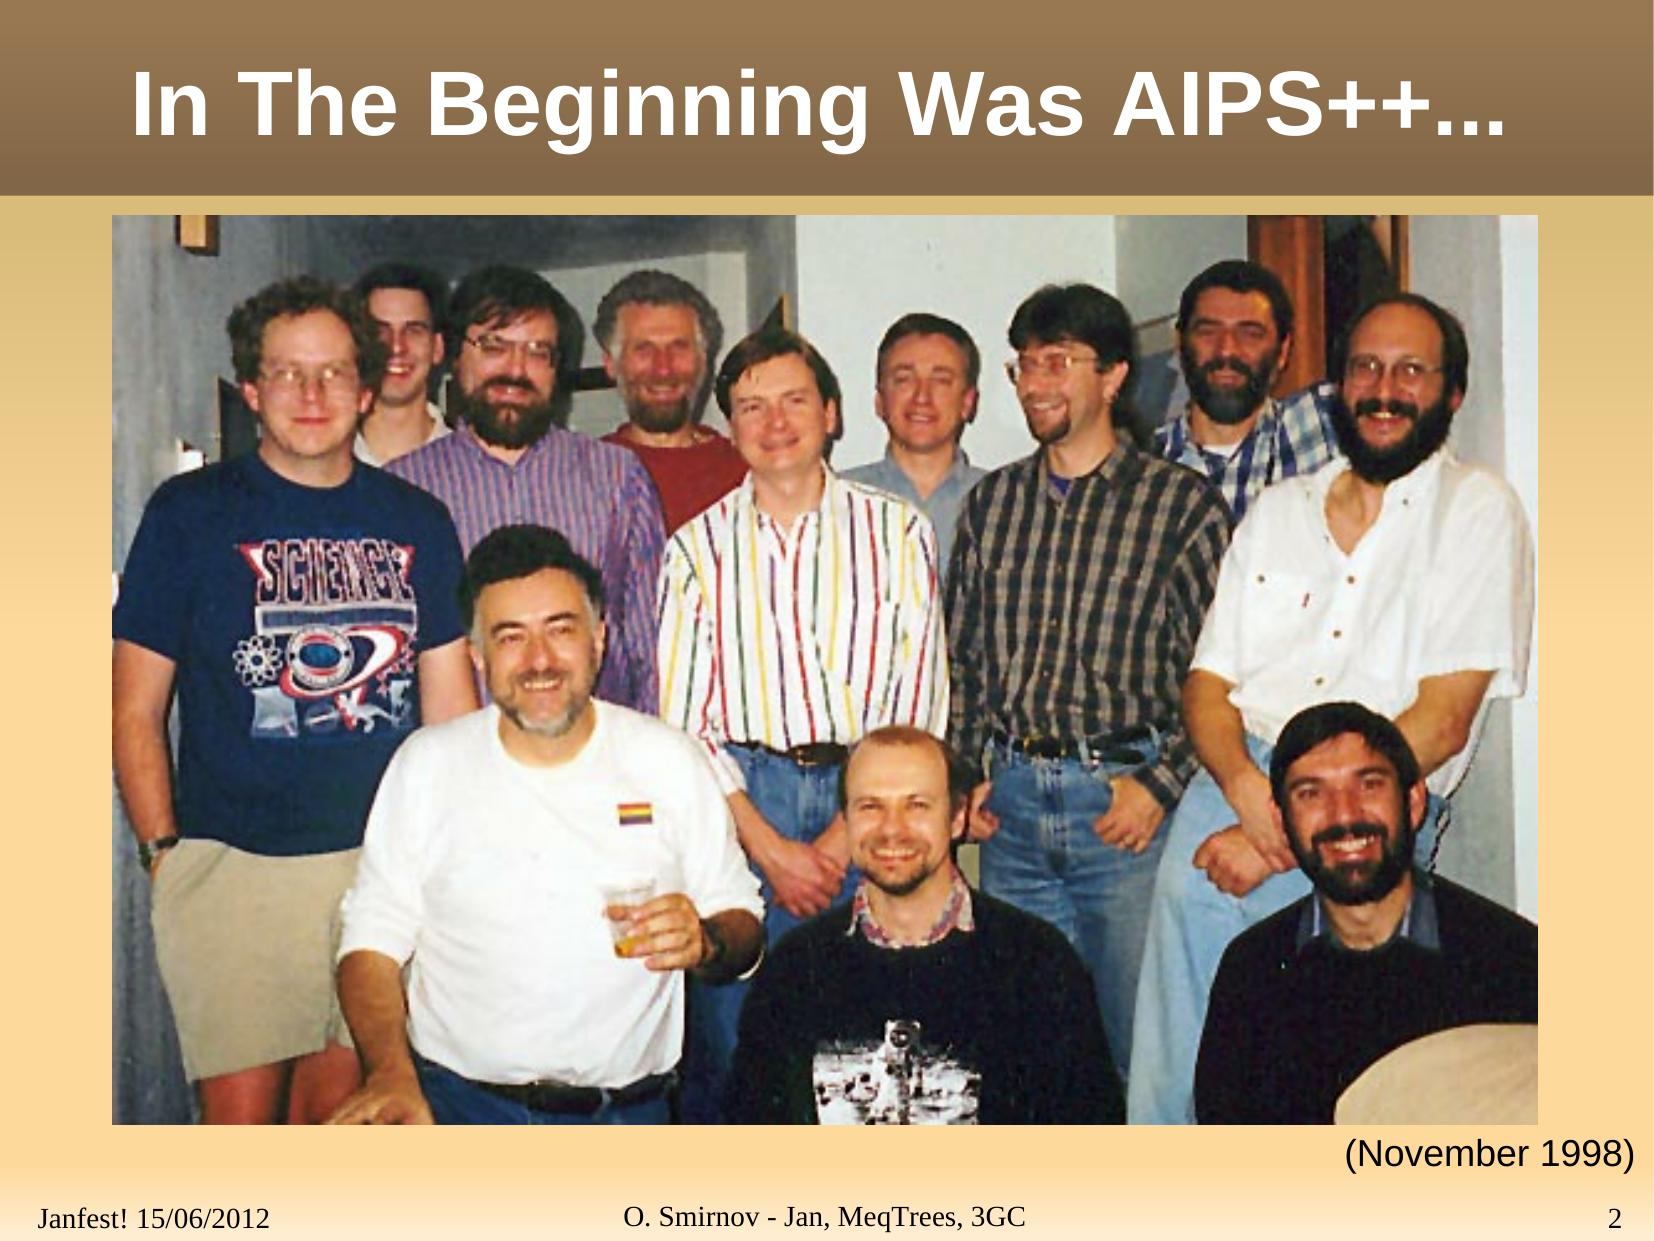

# In The Beginning Was AIPS++...
(November 1998)
O. Smirnov - Jan, MeqTrees, 3GC
Janfest! 15/06/2012
2